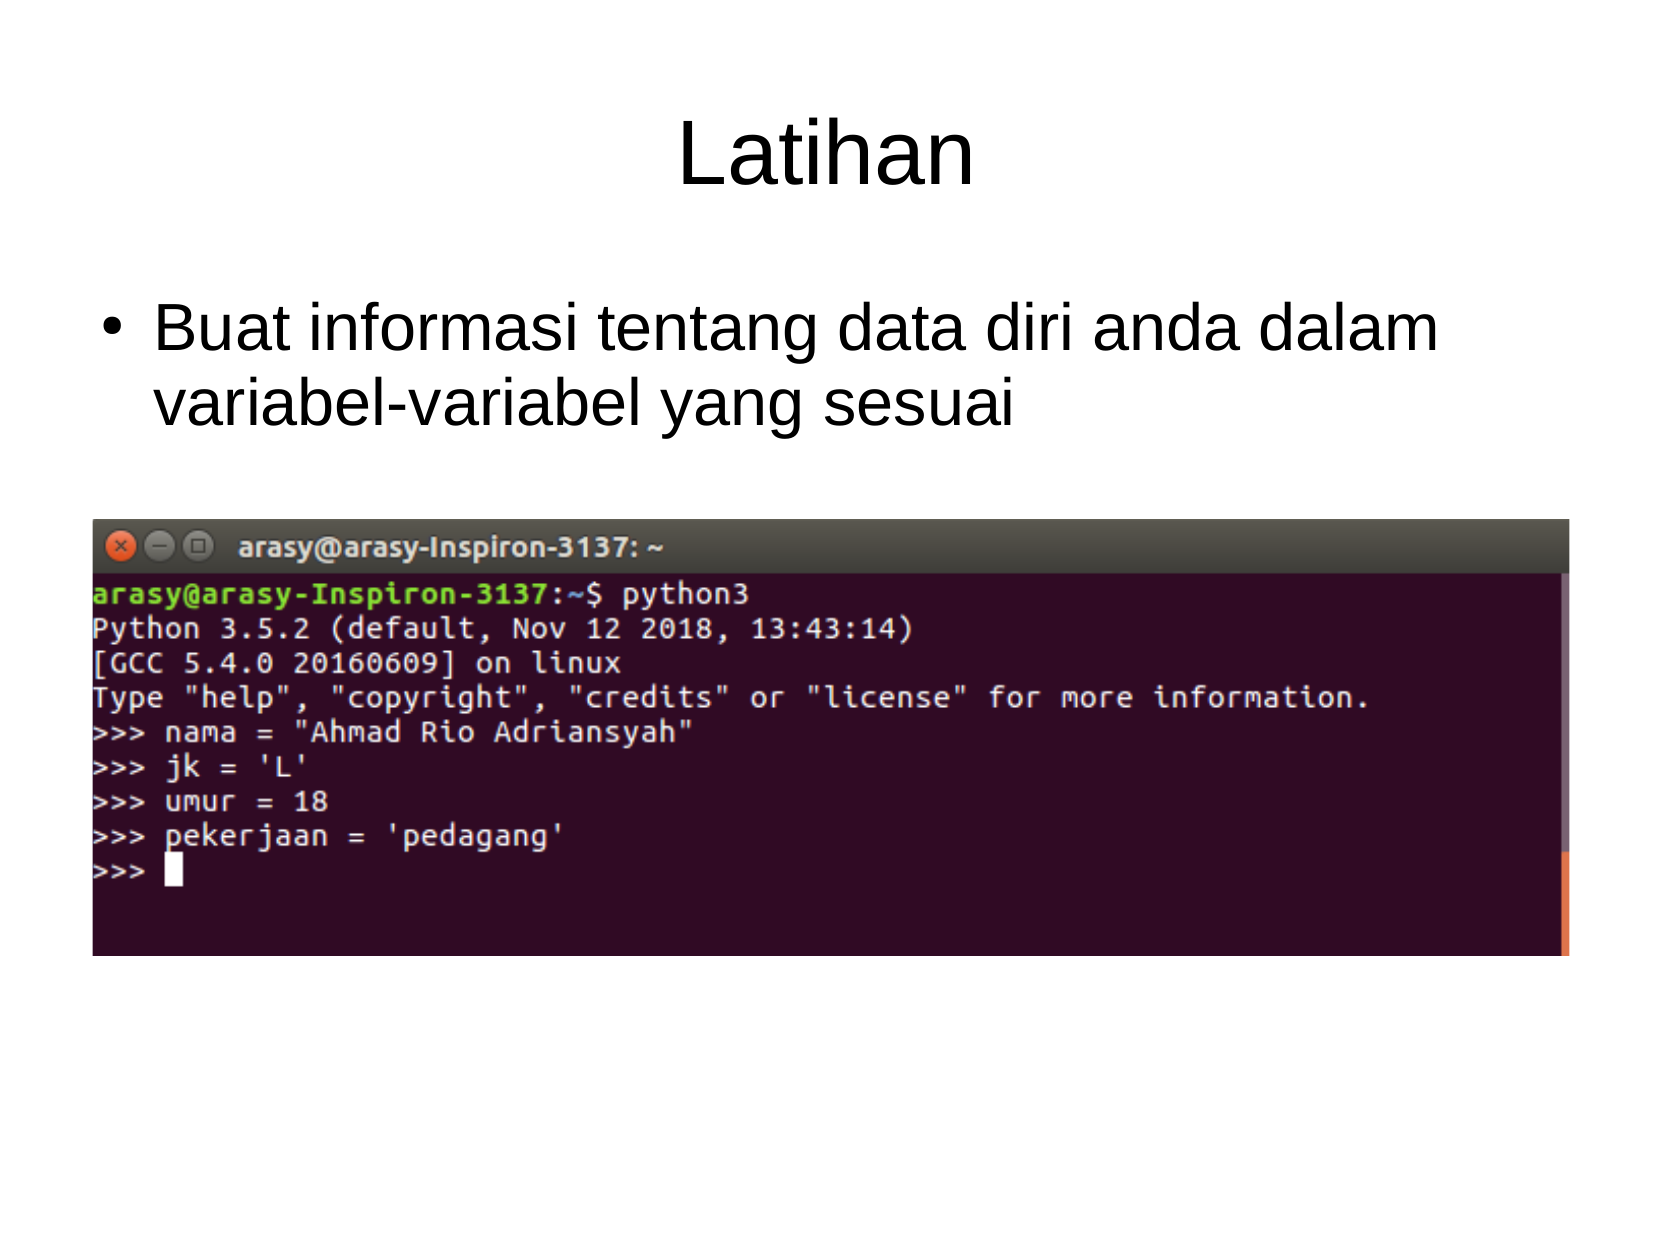

# Latihan
Buat informasi tentang data diri anda dalam variabel-variabel yang sesuai